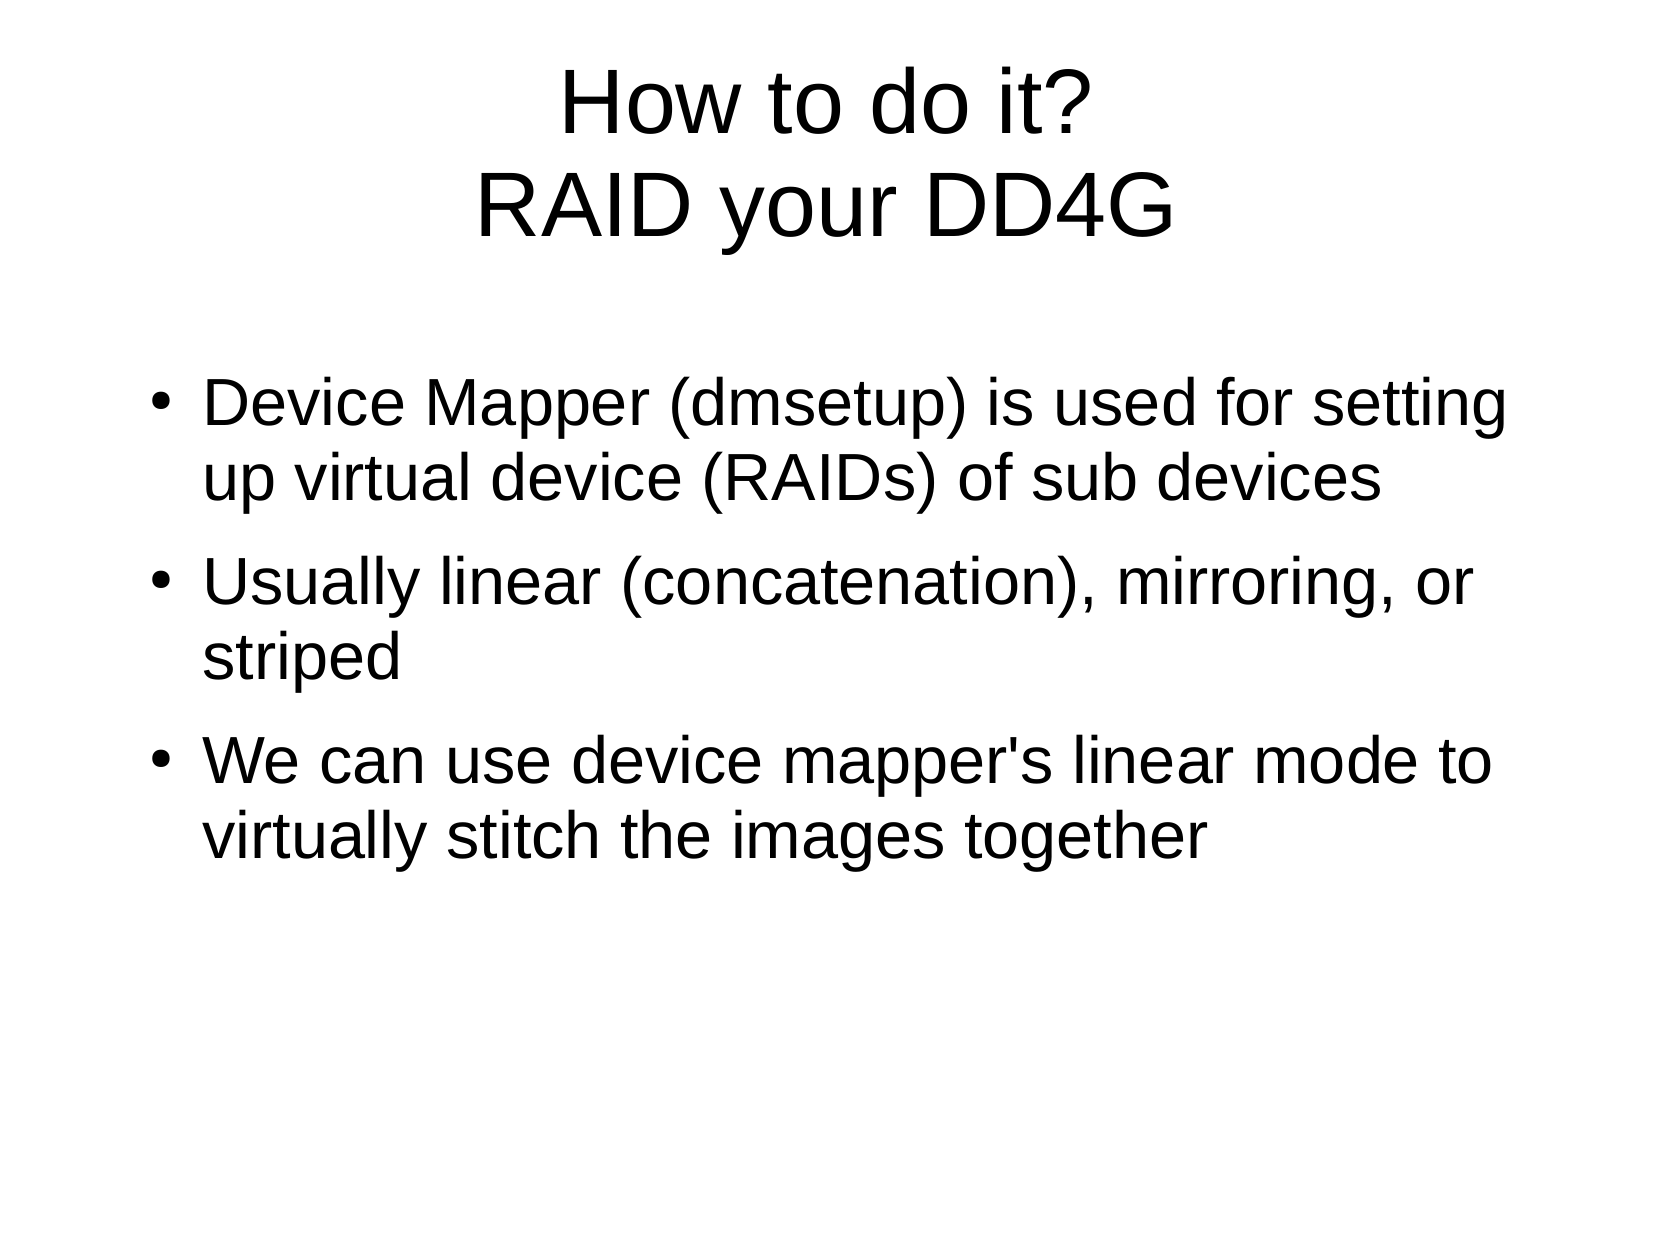

# How to do it? RAID your DD4G
Device Mapper (dmsetup) is used for setting up virtual device (RAIDs) of sub devices
Usually linear (concatenation), mirroring, or striped
We can use device mapper's linear mode to virtually stitch the images together